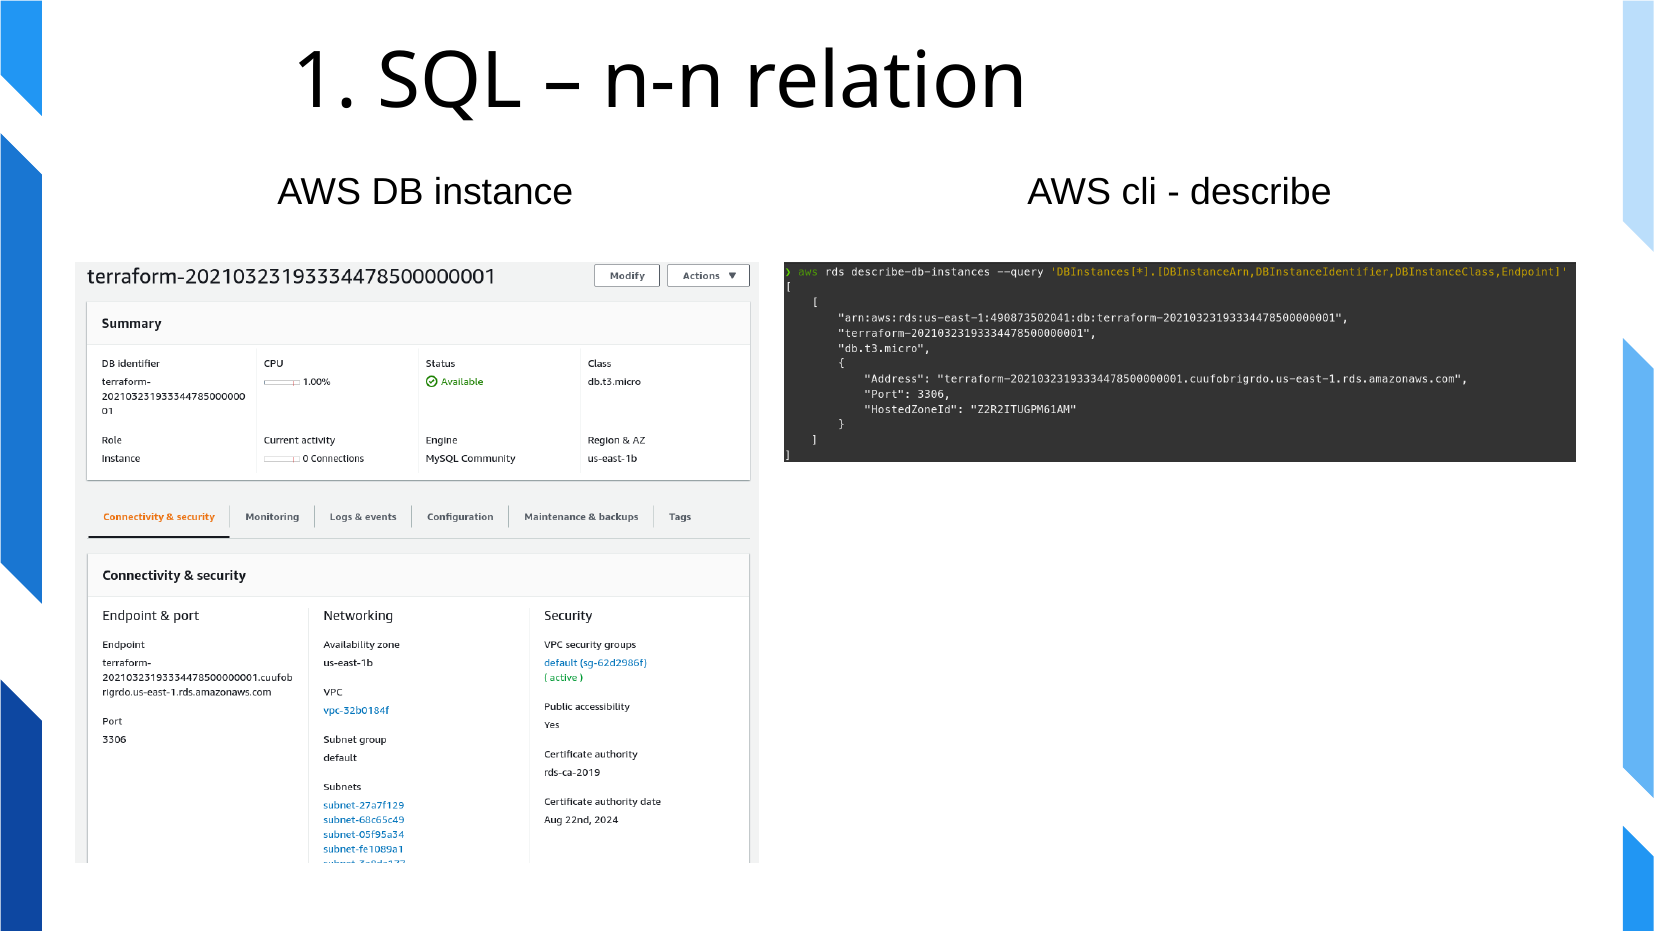

# 1. SQL – n-n relation
AWS DB instance
AWS cli - describe